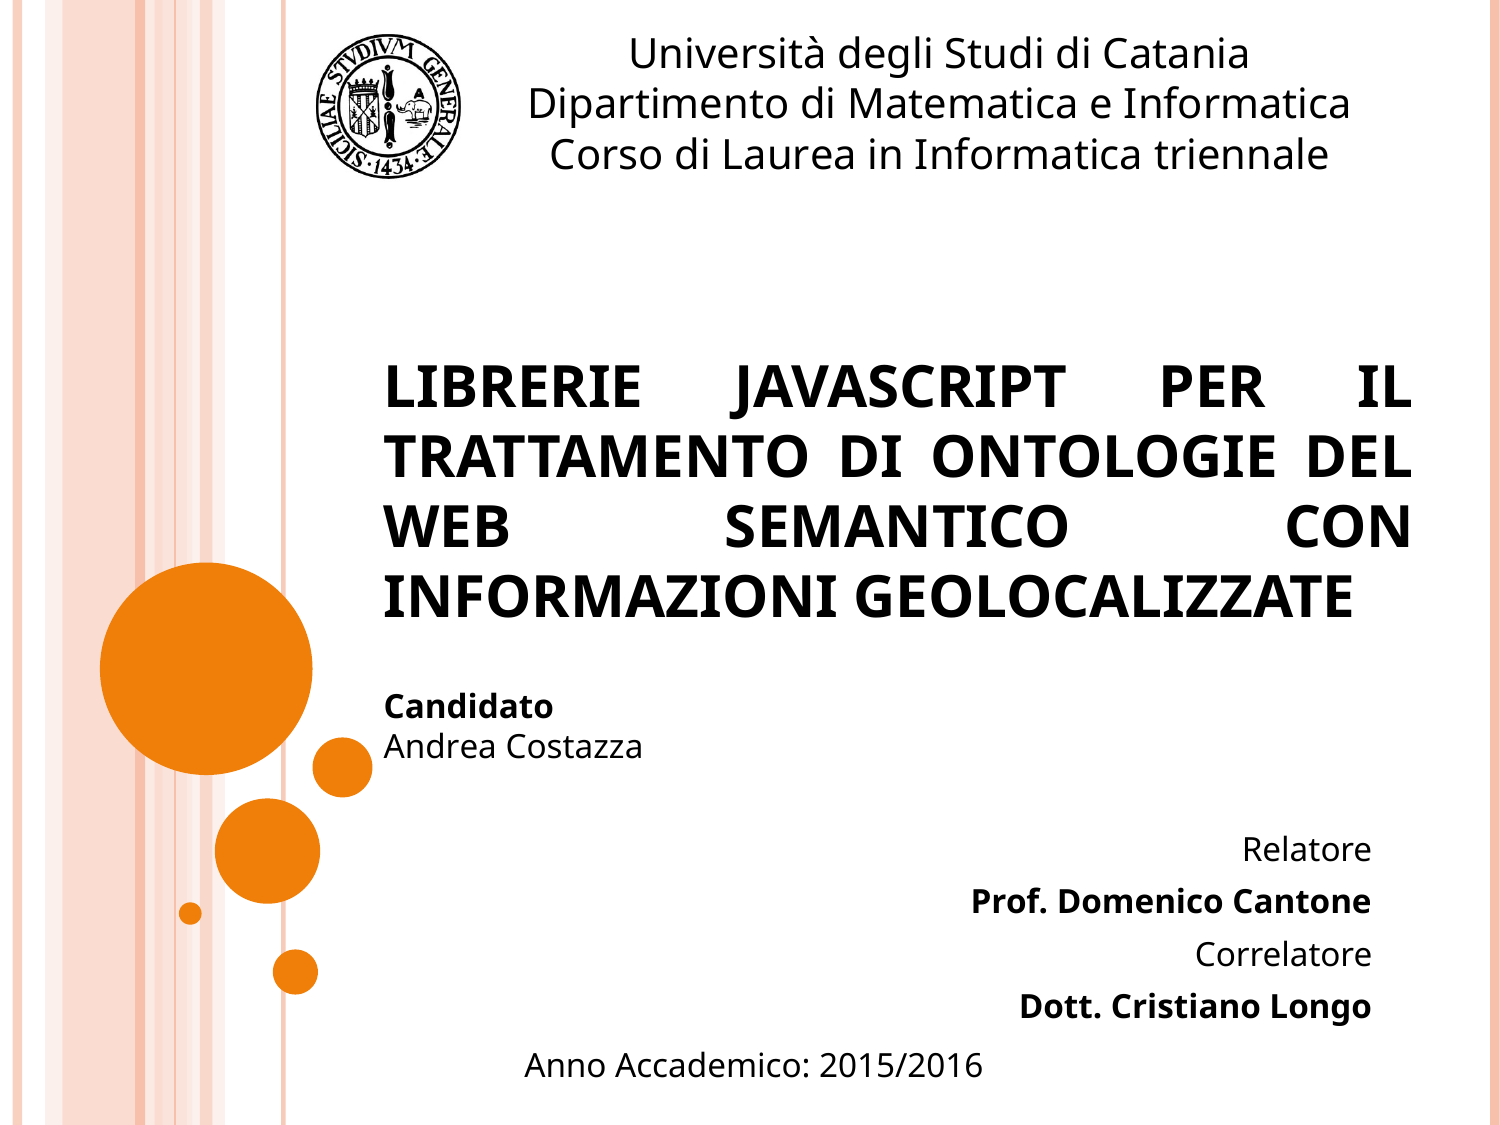

Università degli Studi di Catania
Dipartimento di Matematica e Informatica
Corso di Laurea in Informatica triennale
# LIBRERIE JAVASCRIPT PER IL TRATTAMENTO DI ONTOLOGIE DEL WEB SEMANTICO CON INFORMAZIONI GEOLOCALIZZATE
Candidato
Andrea Costazza
Relatore
Prof. Domenico Cantone
Correlatore
Dott. Cristiano Longo
Anno Accademico: 2015/2016